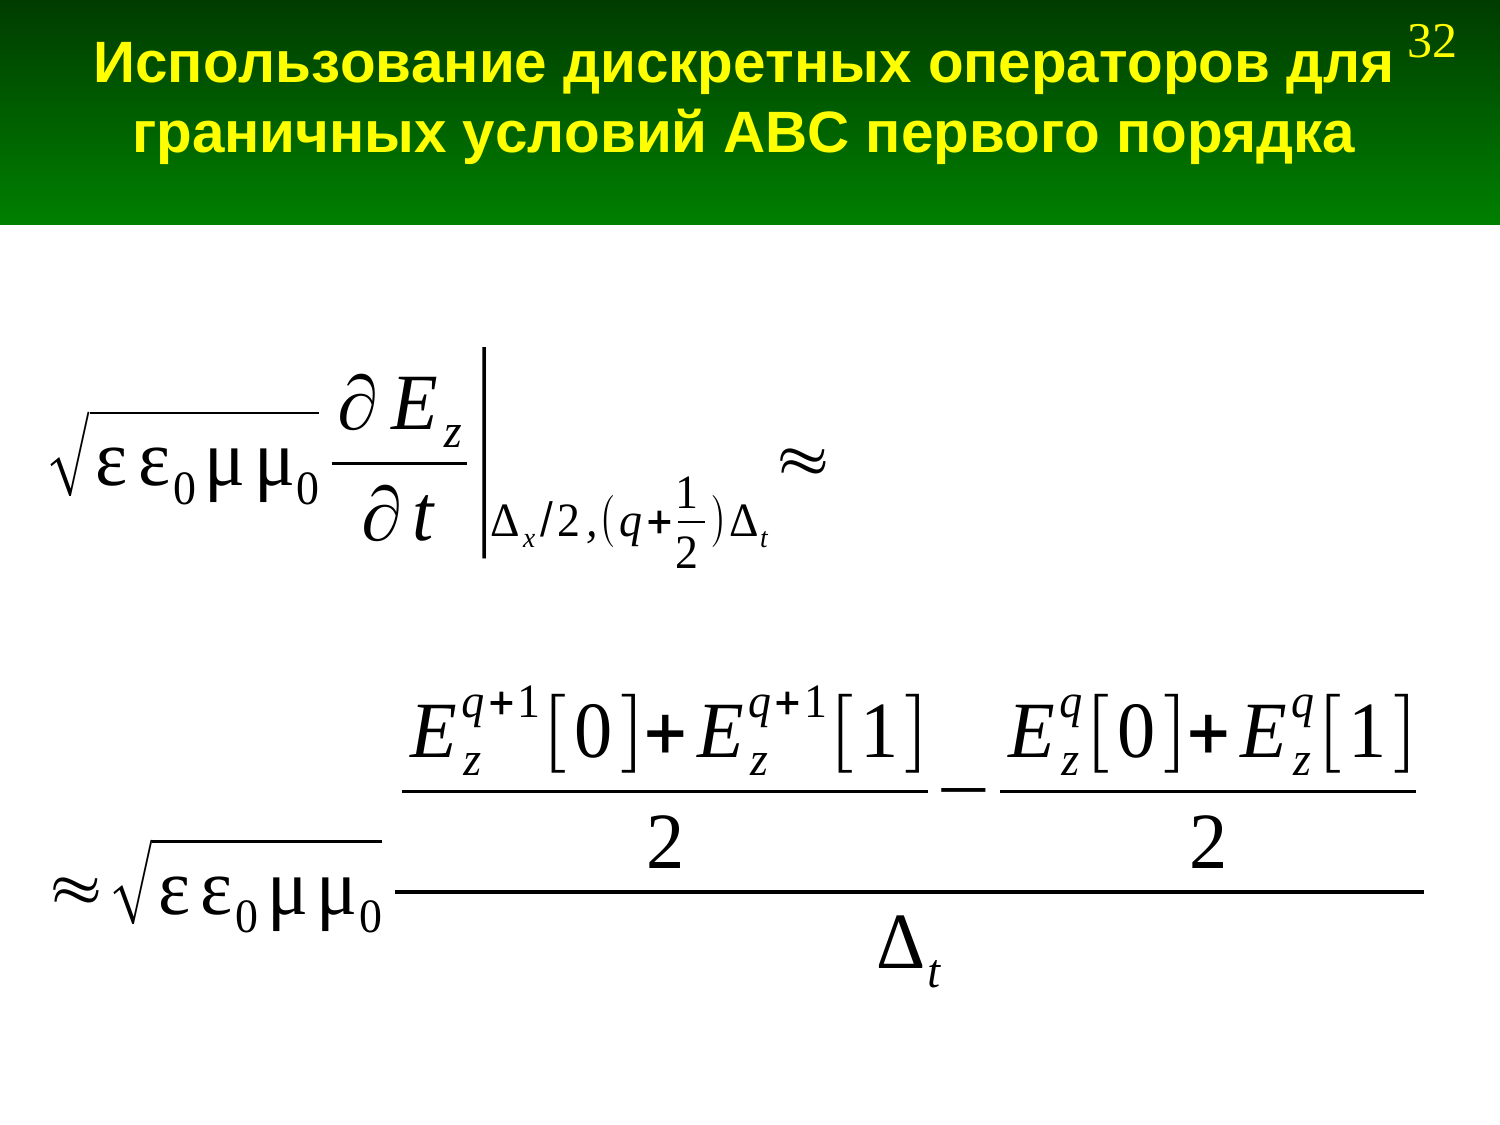

# Использование дискретных операторов для граничных условий ABC первого порядка